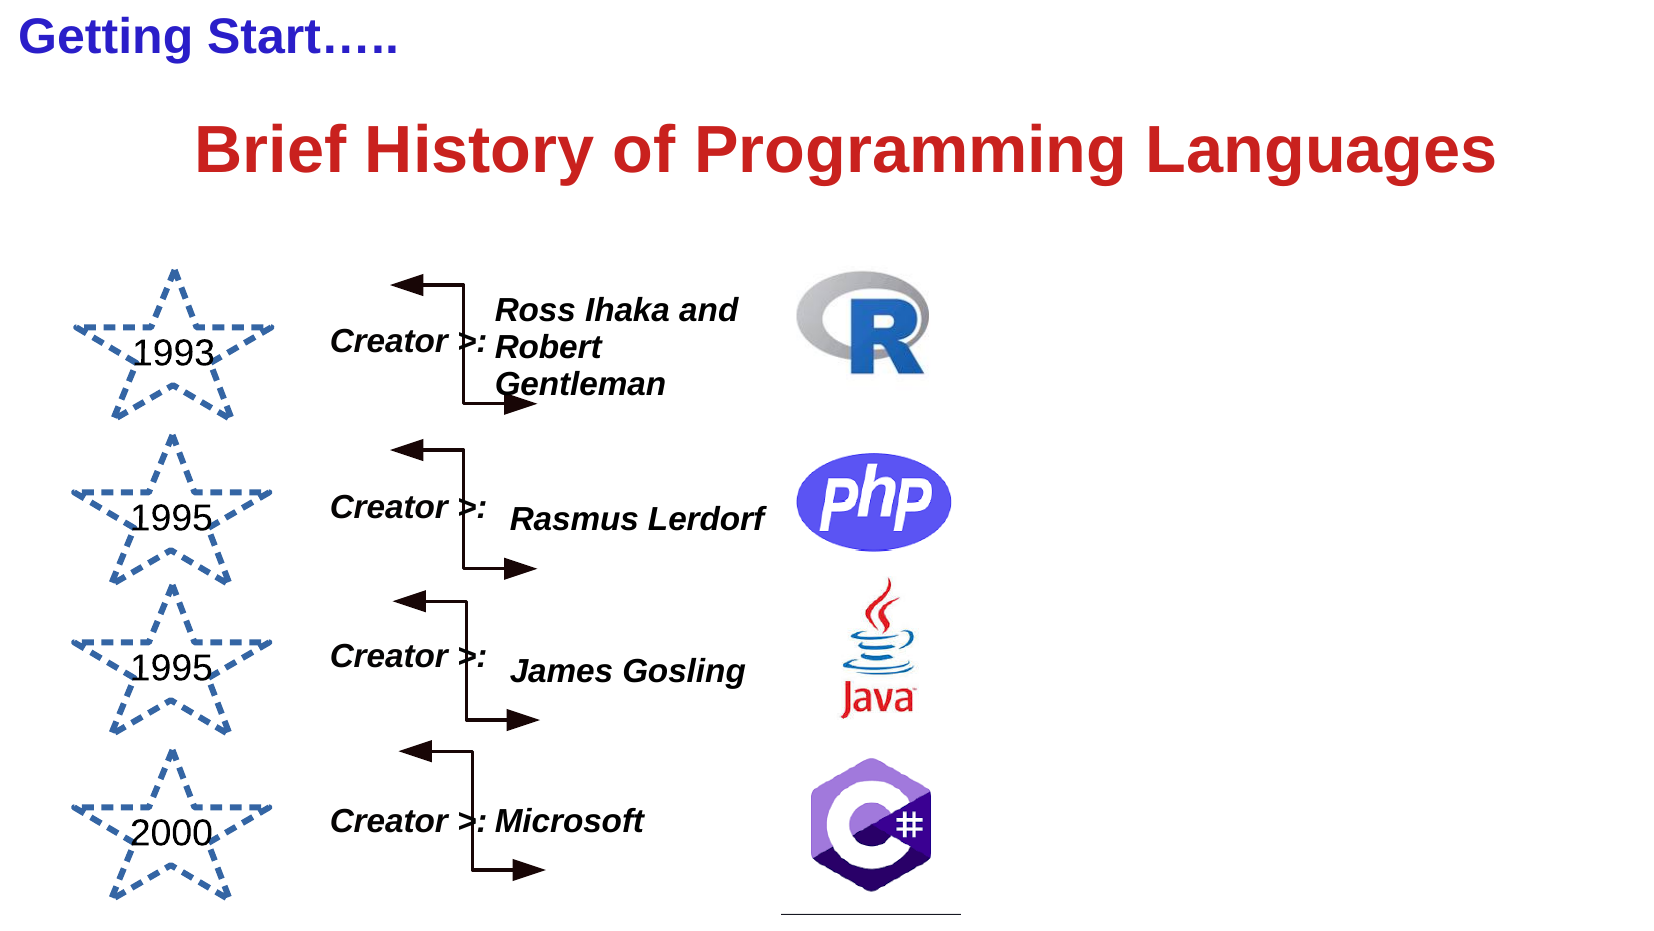

Getting Start…..
Brief History of Programming Languages
1993
Ross Ihaka and Robert Gentleman
Creator >:
1995
Creator >:
Rasmus Lerdorf
1995
Creator >:
James Gosling
2000
Creator >:
Microsoft